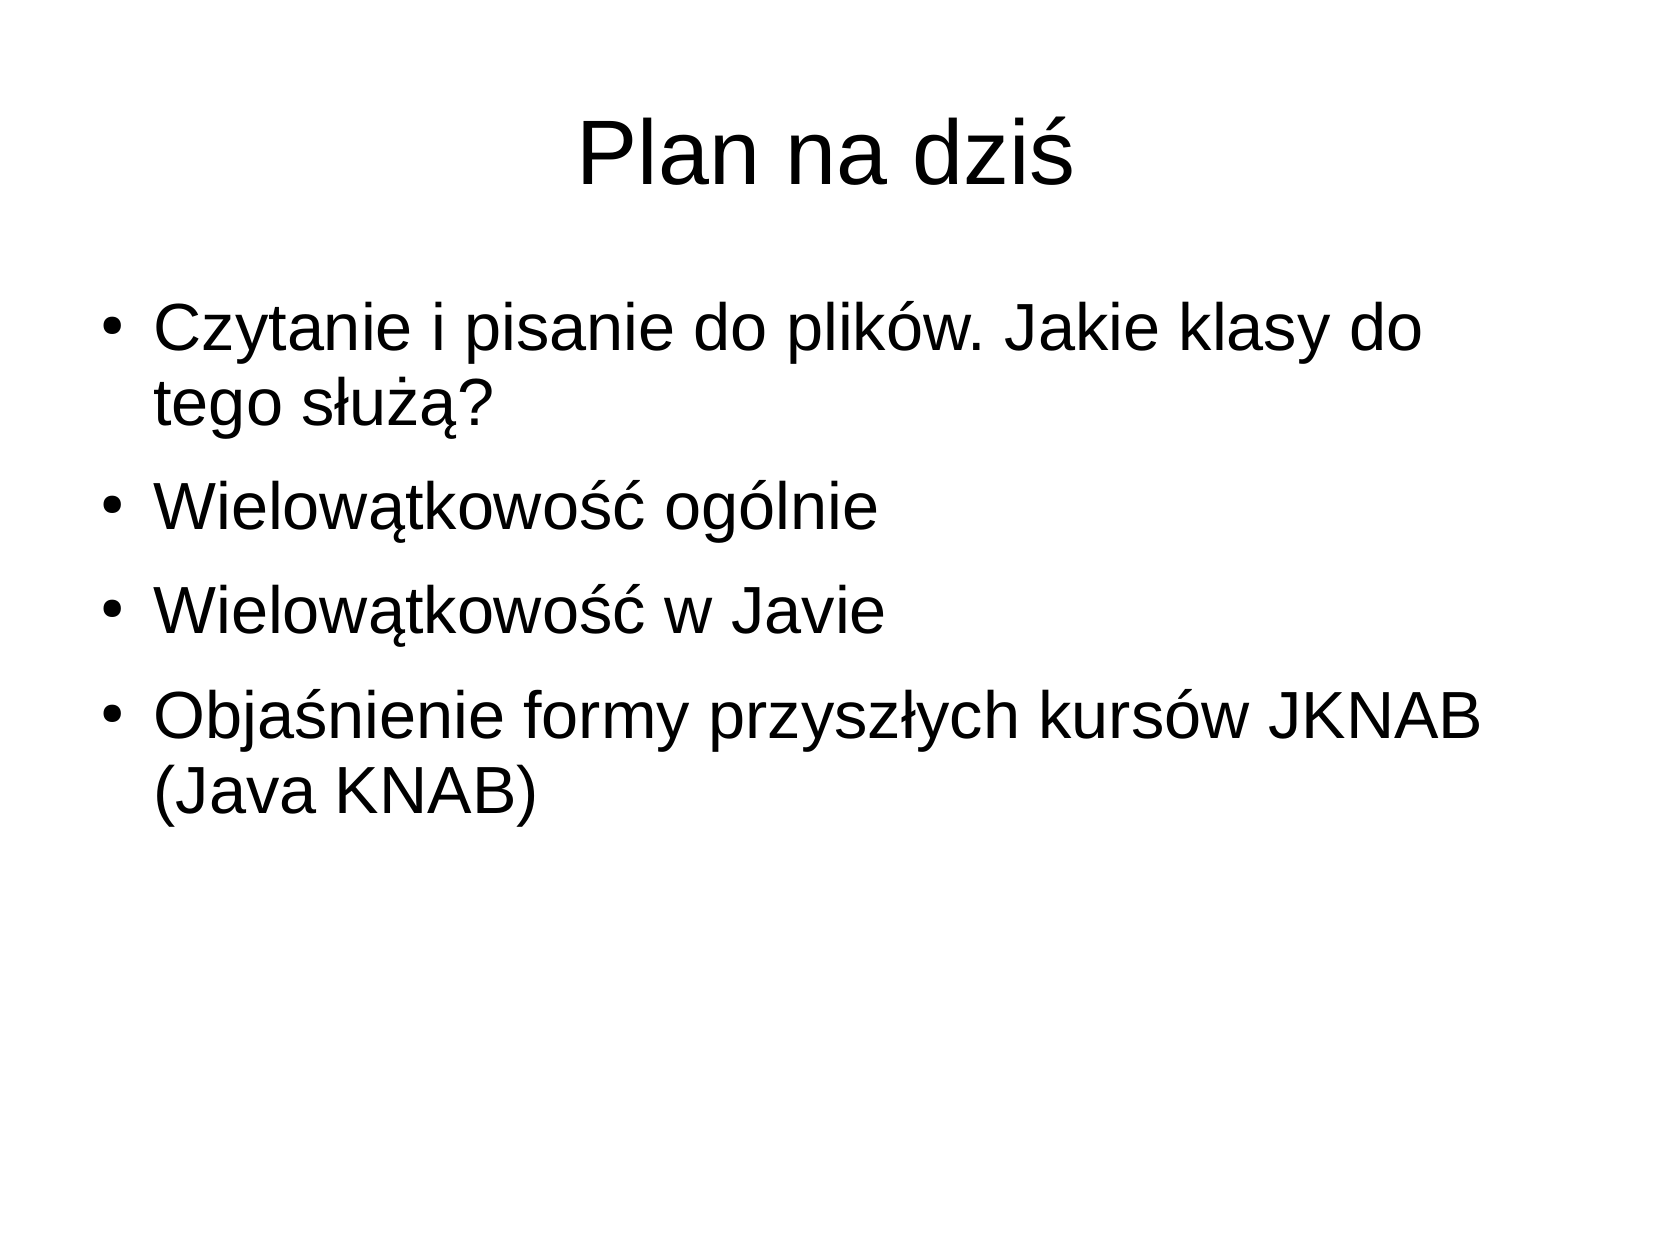

# Plan na dziś
Czytanie i pisanie do plików. Jakie klasy do tego służą?
Wielowątkowość ogólnie
Wielowątkowość w Javie
Objaśnienie formy przyszłych kursów JKNAB (Java KNAB)